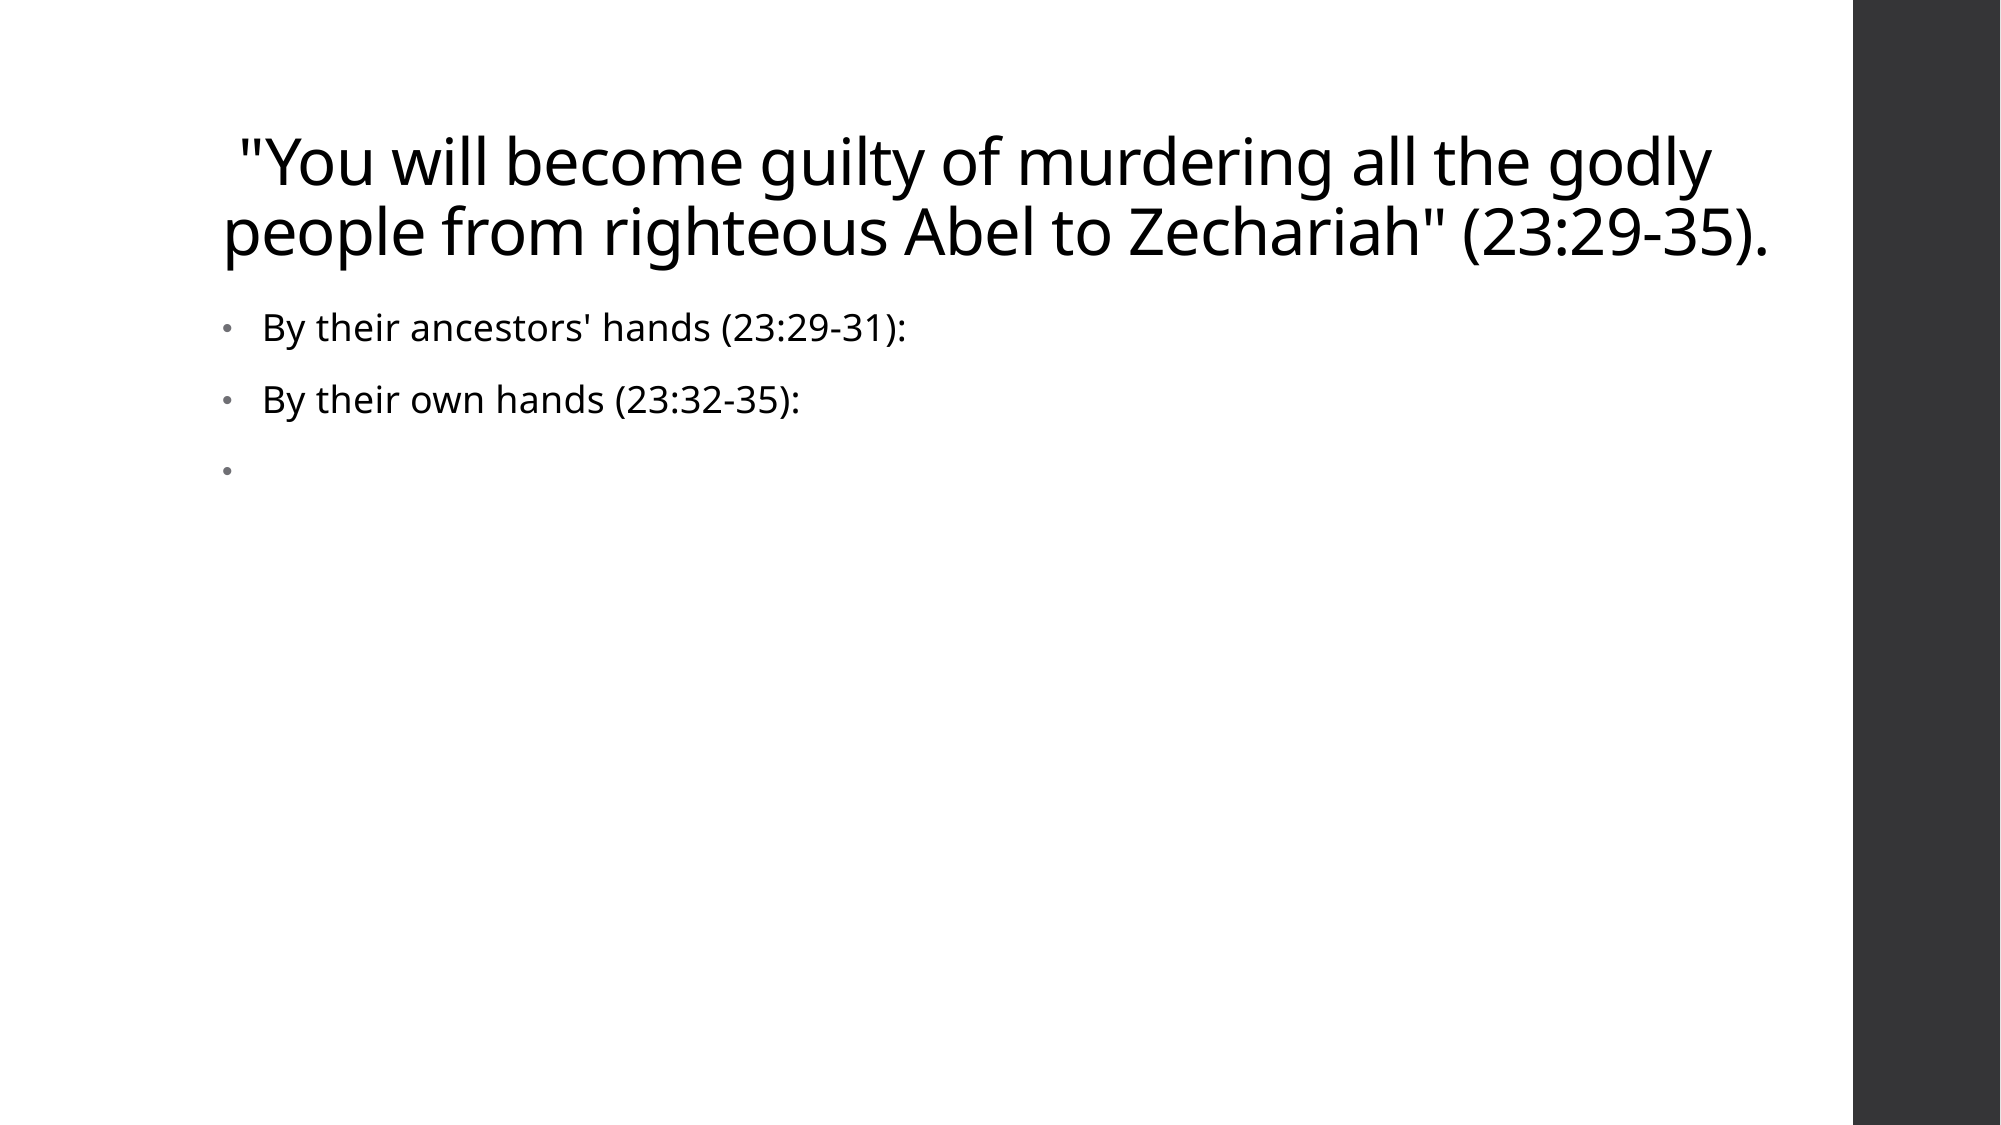

# "You will become guilty of murdering all the godly people from righteous Abel to Zechariah" (23:29-35).
 By their ancestors' hands (23:29-31):
 By their own hands (23:32-35):